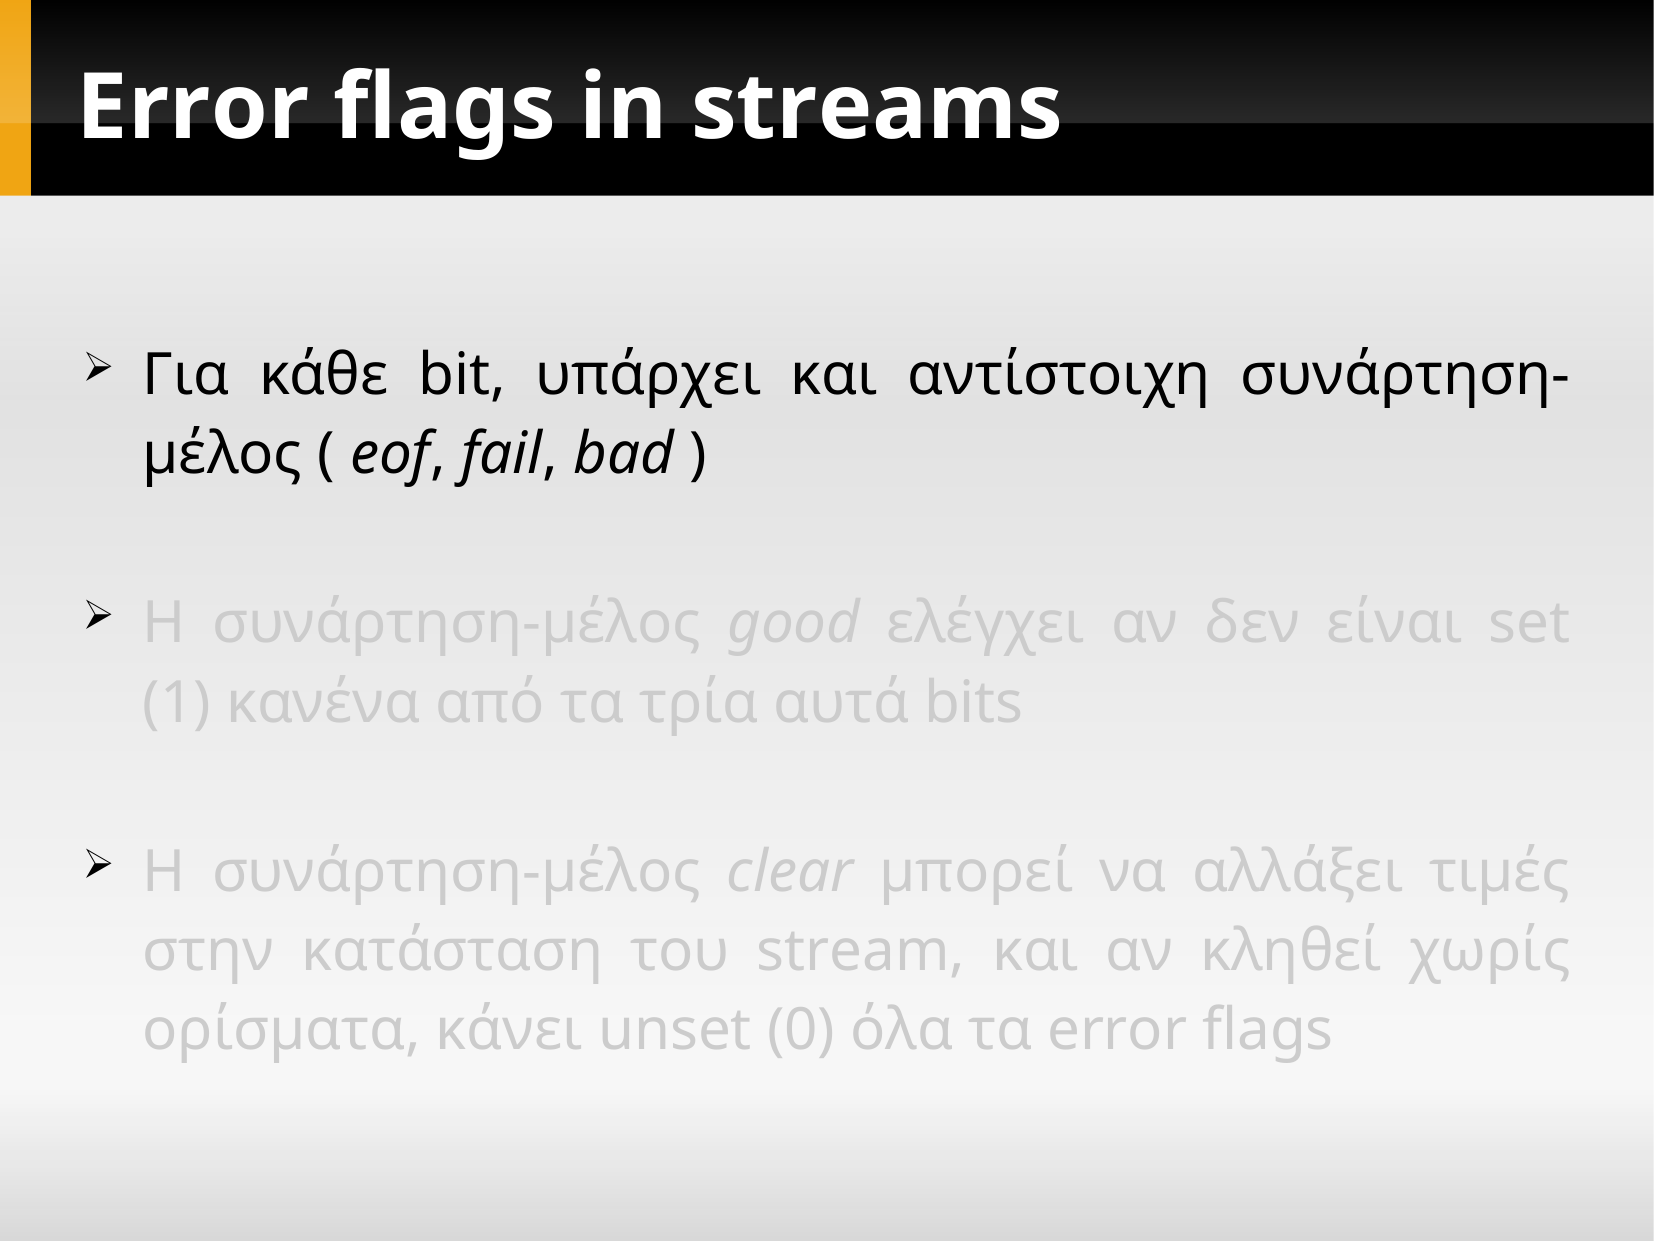

# Error flags in streams
Για κάθε bit, υπάρχει και αντίστοιχη συνάρτηση-μέλος ( eof, fail, bad )
Η συνάρτηση-μέλος good ελέγχει αν δεν είναι set (1) κανένα από τα τρία αυτά bits
Η συνάρτηση-μέλος clear μπορεί να αλλάξει τιμές στην κατάσταση του stream, και αν κληθεί χωρίς ορίσματα, κάνει unset (0) όλα τα error flags